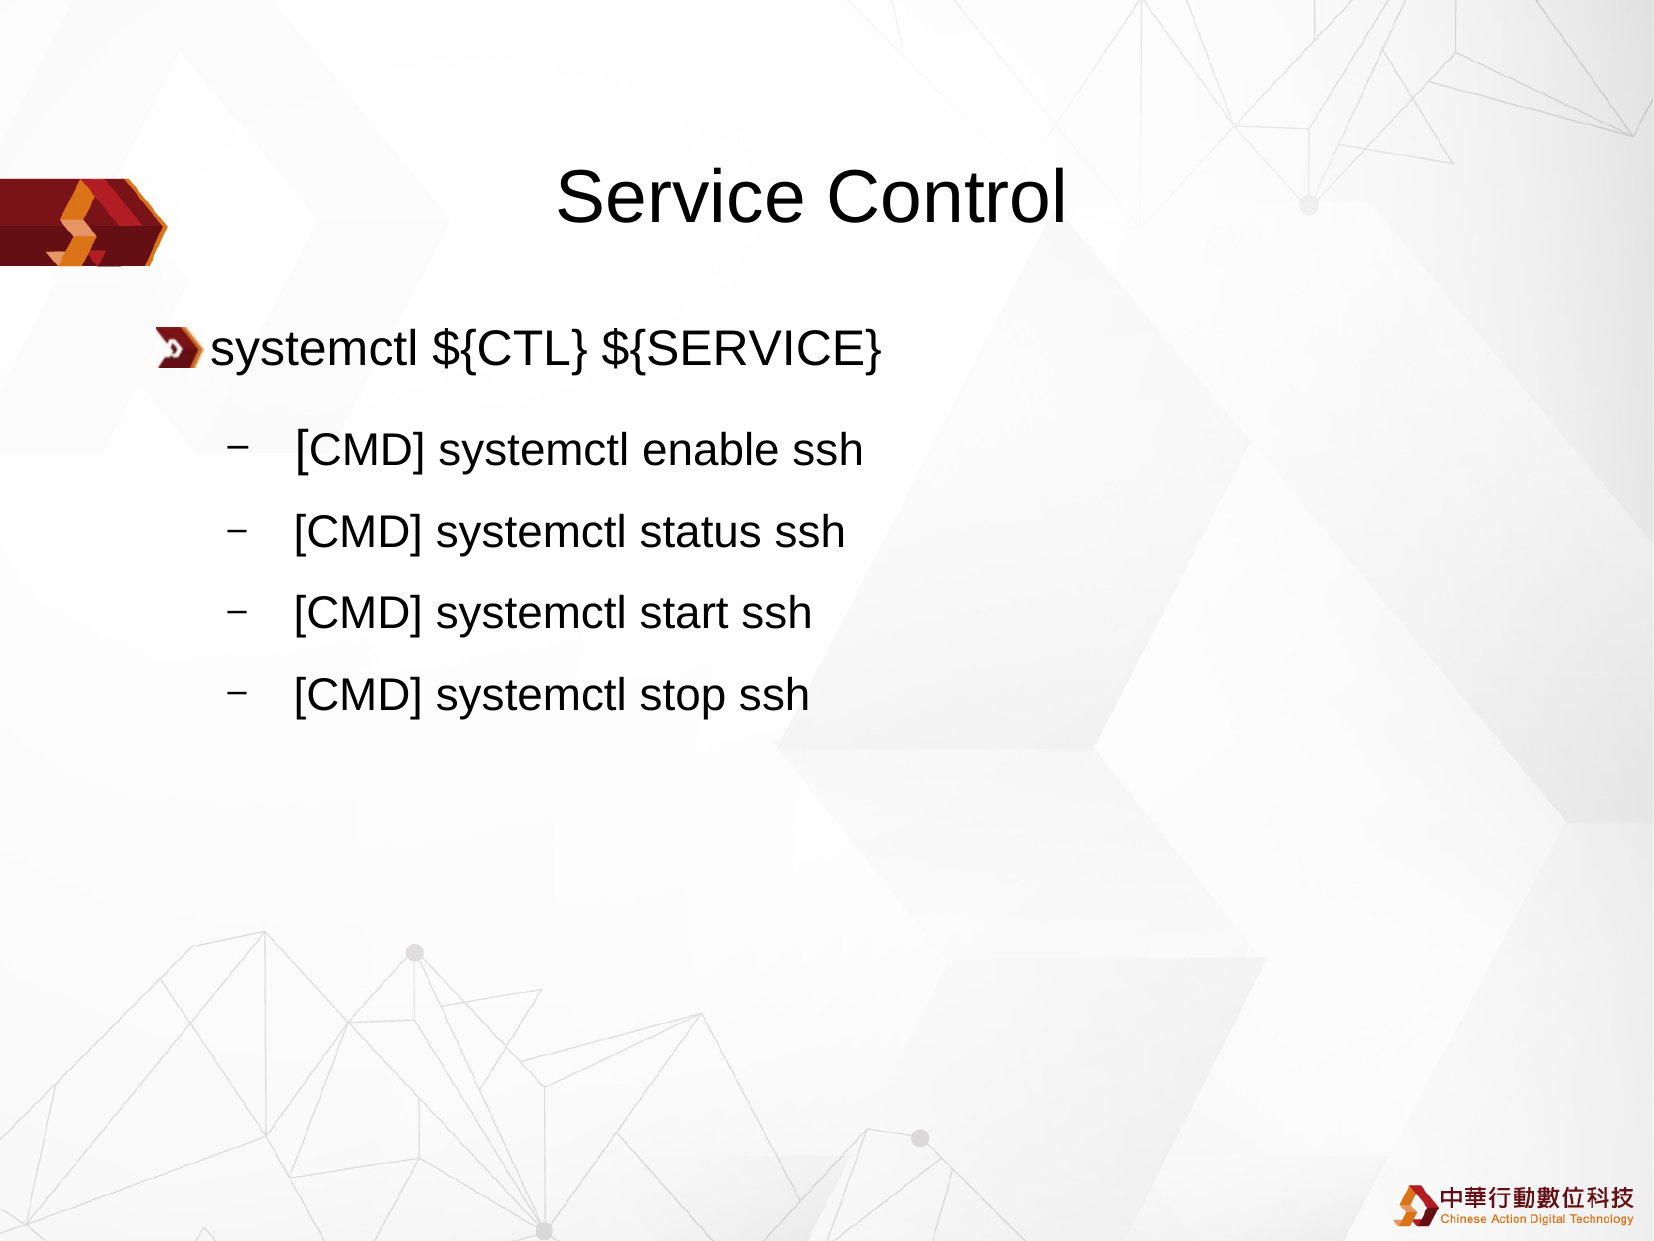

# Service Control
systemctl ${CTL} ${SERVICE}
 [CMD] systemctl enable ssh
 [CMD] systemctl status ssh
 [CMD] systemctl start ssh
 [CMD] systemctl stop ssh